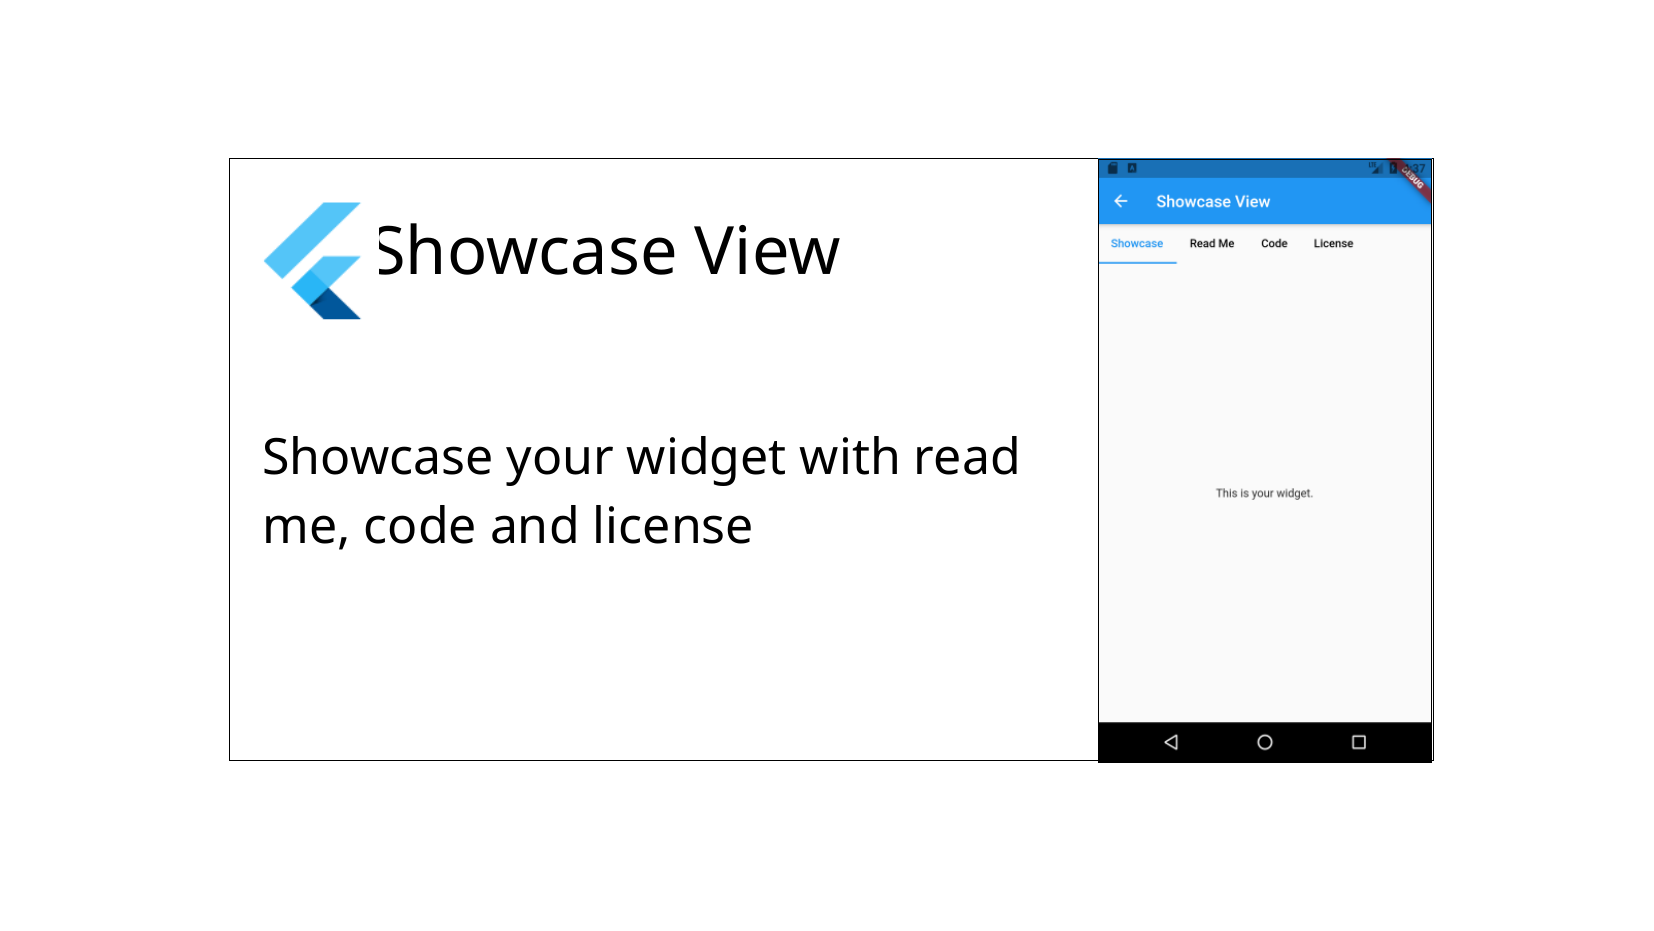

# Showcase View
Showcase your widget with read me, code and license